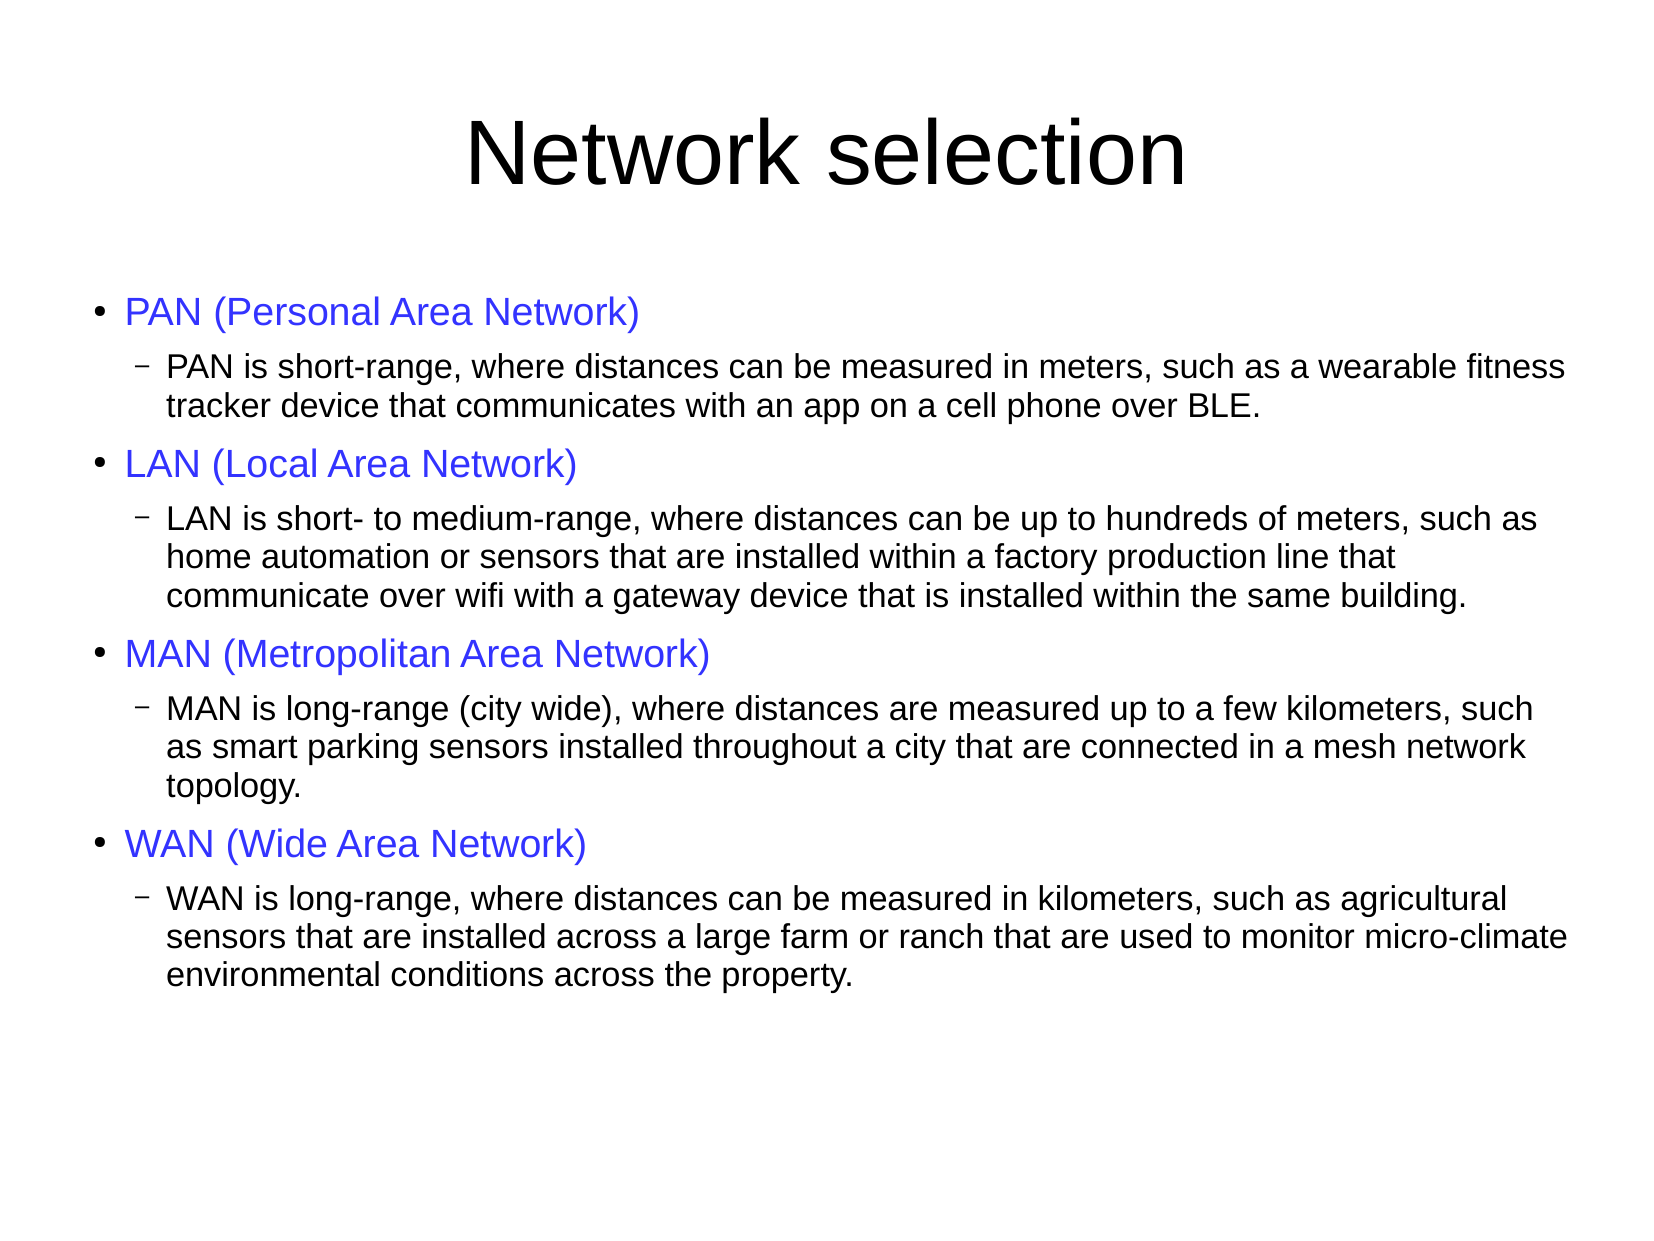

# Network selection
PAN (Personal Area Network)
PAN is short-range, where distances can be measured in meters, such as a wearable fitness tracker device that communicates with an app on a cell phone over BLE.
LAN (Local Area Network)
LAN is short- to medium-range, where distances can be up to hundreds of meters, such as home automation or sensors that are installed within a factory production line that communicate over wifi with a gateway device that is installed within the same building.
MAN (Metropolitan Area Network)
MAN is long-range (city wide), where distances are measured up to a few kilometers, such as smart parking sensors installed throughout a city that are connected in a mesh network topology.
WAN (Wide Area Network)
WAN is long-range, where distances can be measured in kilometers, such as agricultural sensors that are installed across a large farm or ranch that are used to monitor micro-climate environmental conditions across the property.